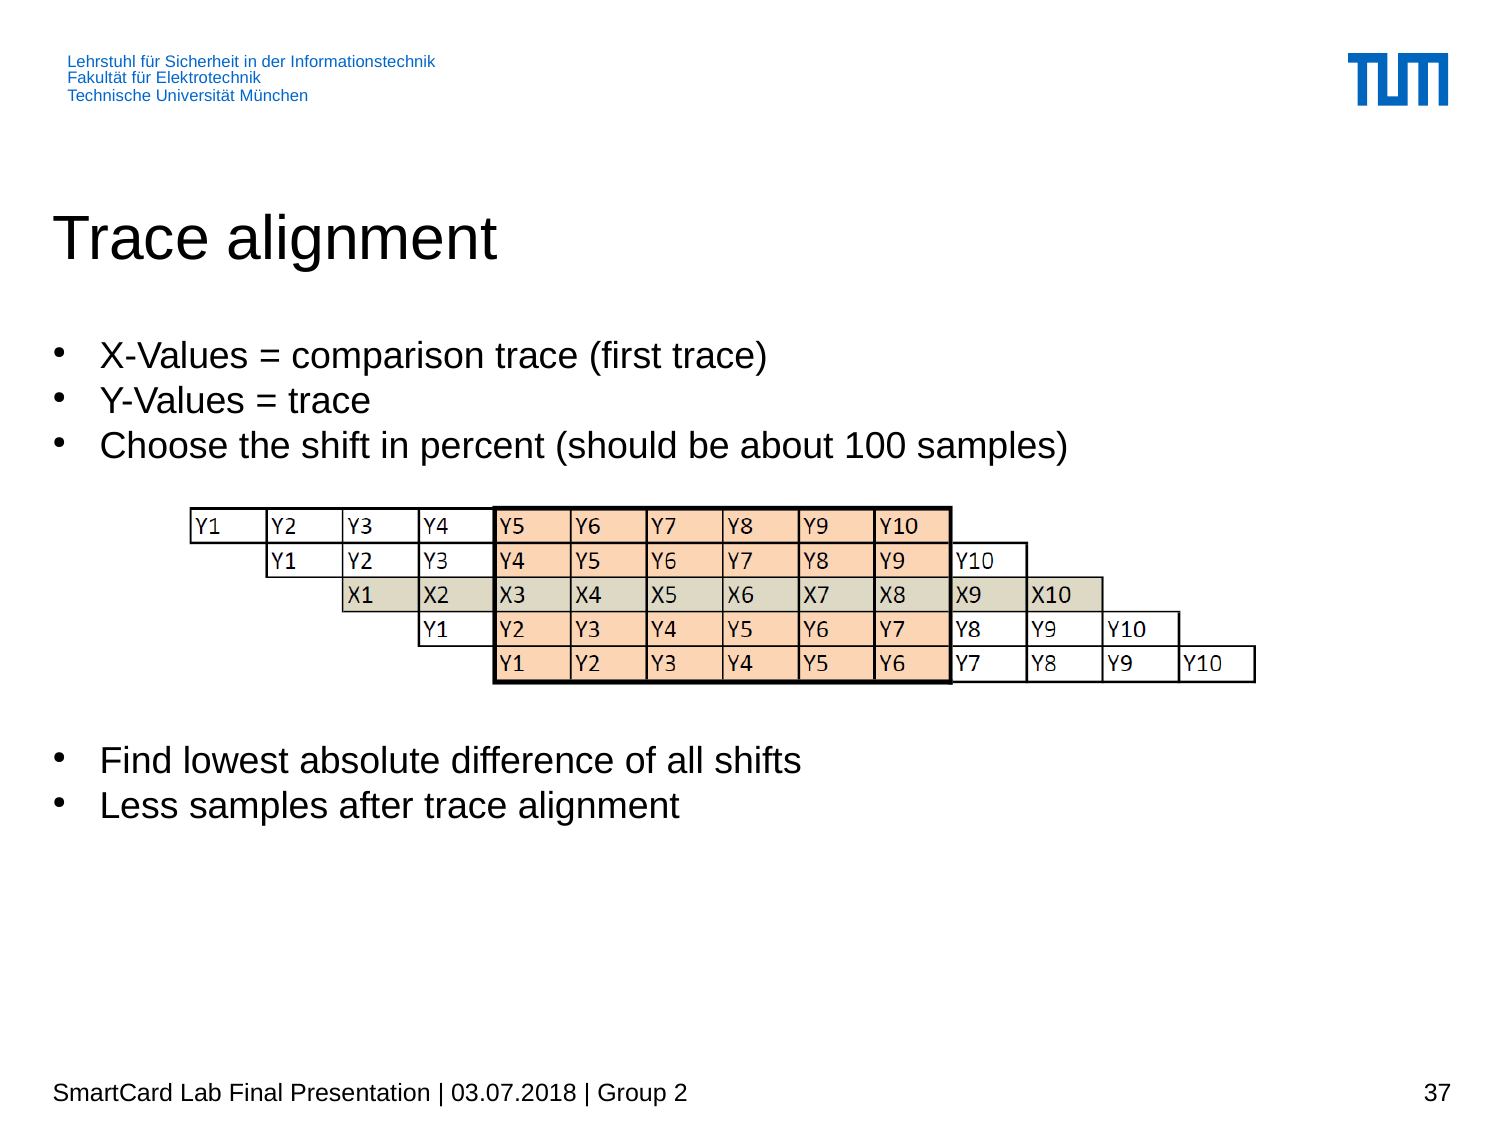

# Trace alignment
X-Values = comparison trace (first trace)
Y-Values = trace
Choose the shift in percent (should be about 100 samples)
Find lowest absolute difference of all shifts
Less samples after trace alignment
SmartCard Lab Final Presentation | 03.07.2018 | Group 2
37